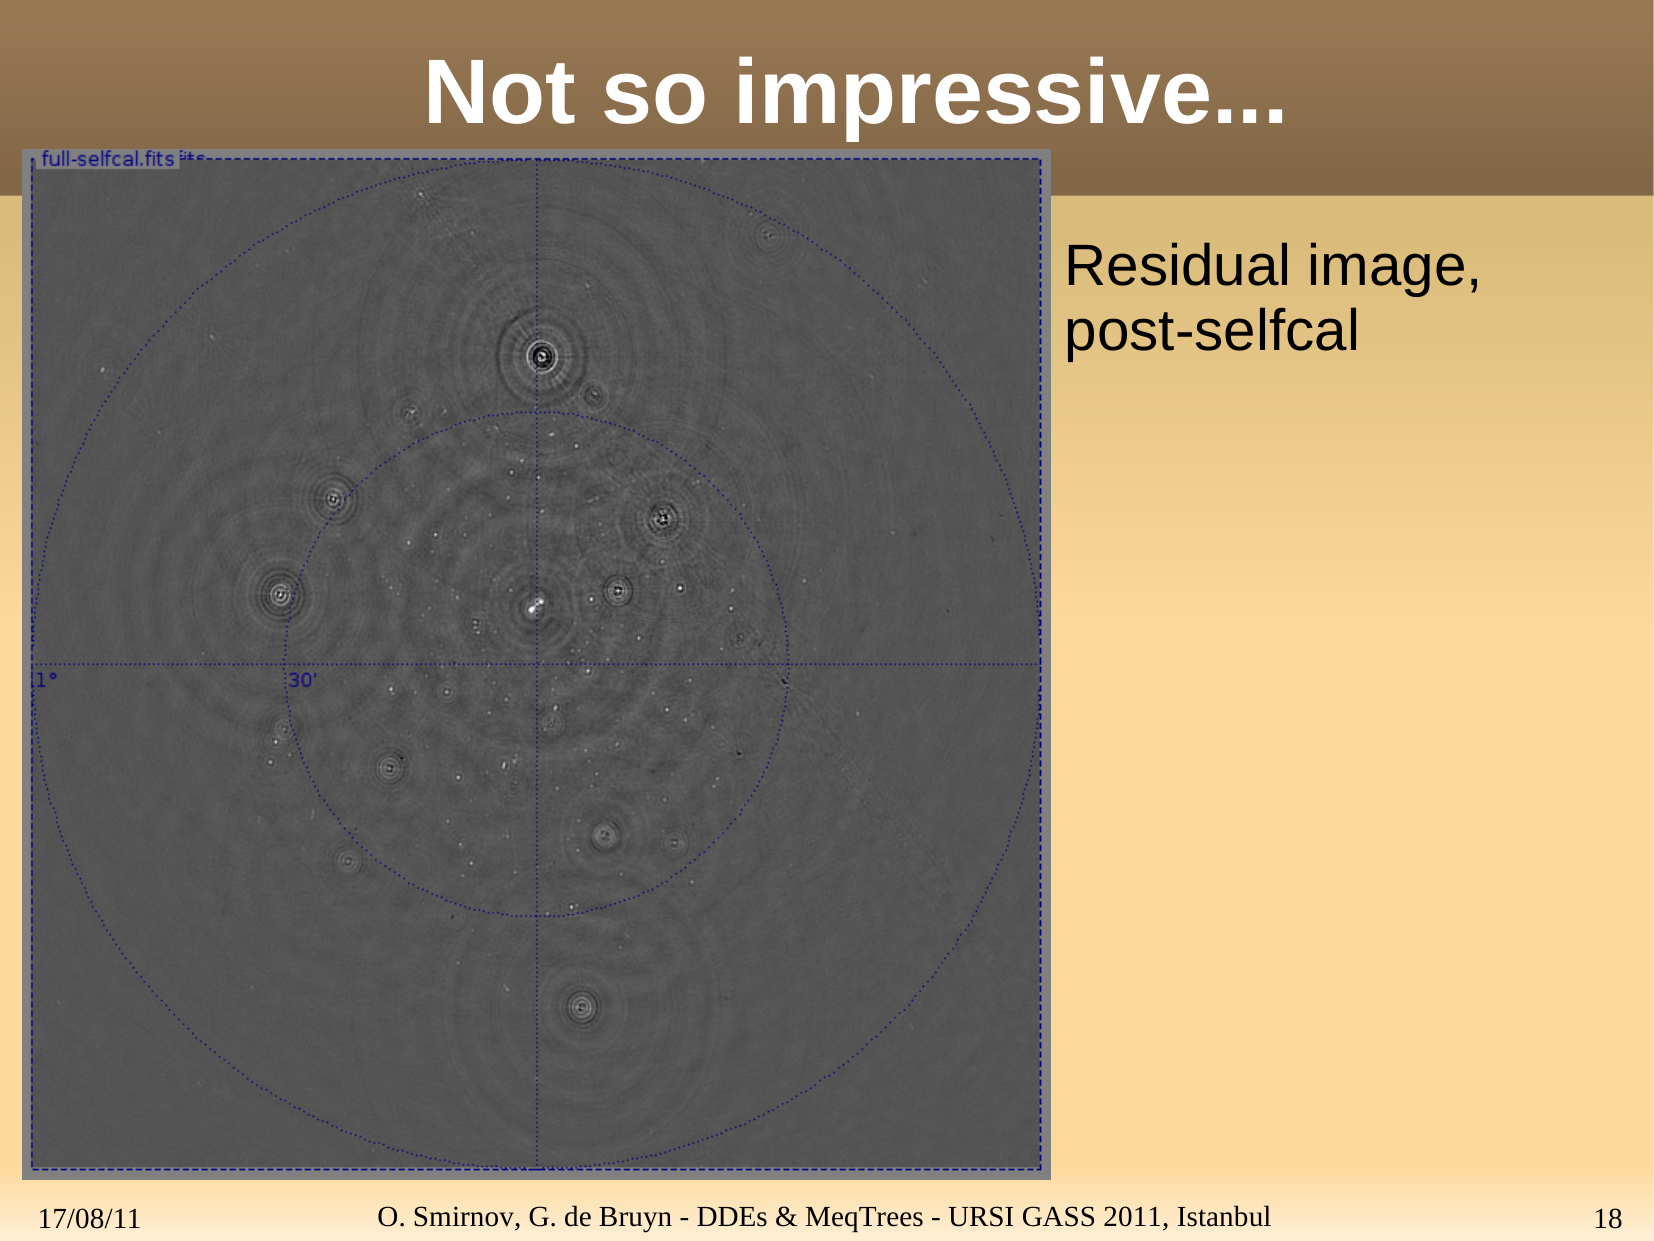

# Not so impressive...
Residual image,
post-selfcal
O. Smirnov, G. de Bruyn - DDEs & MeqTrees - URSI GASS 2011, Istanbul
17/08/11
18